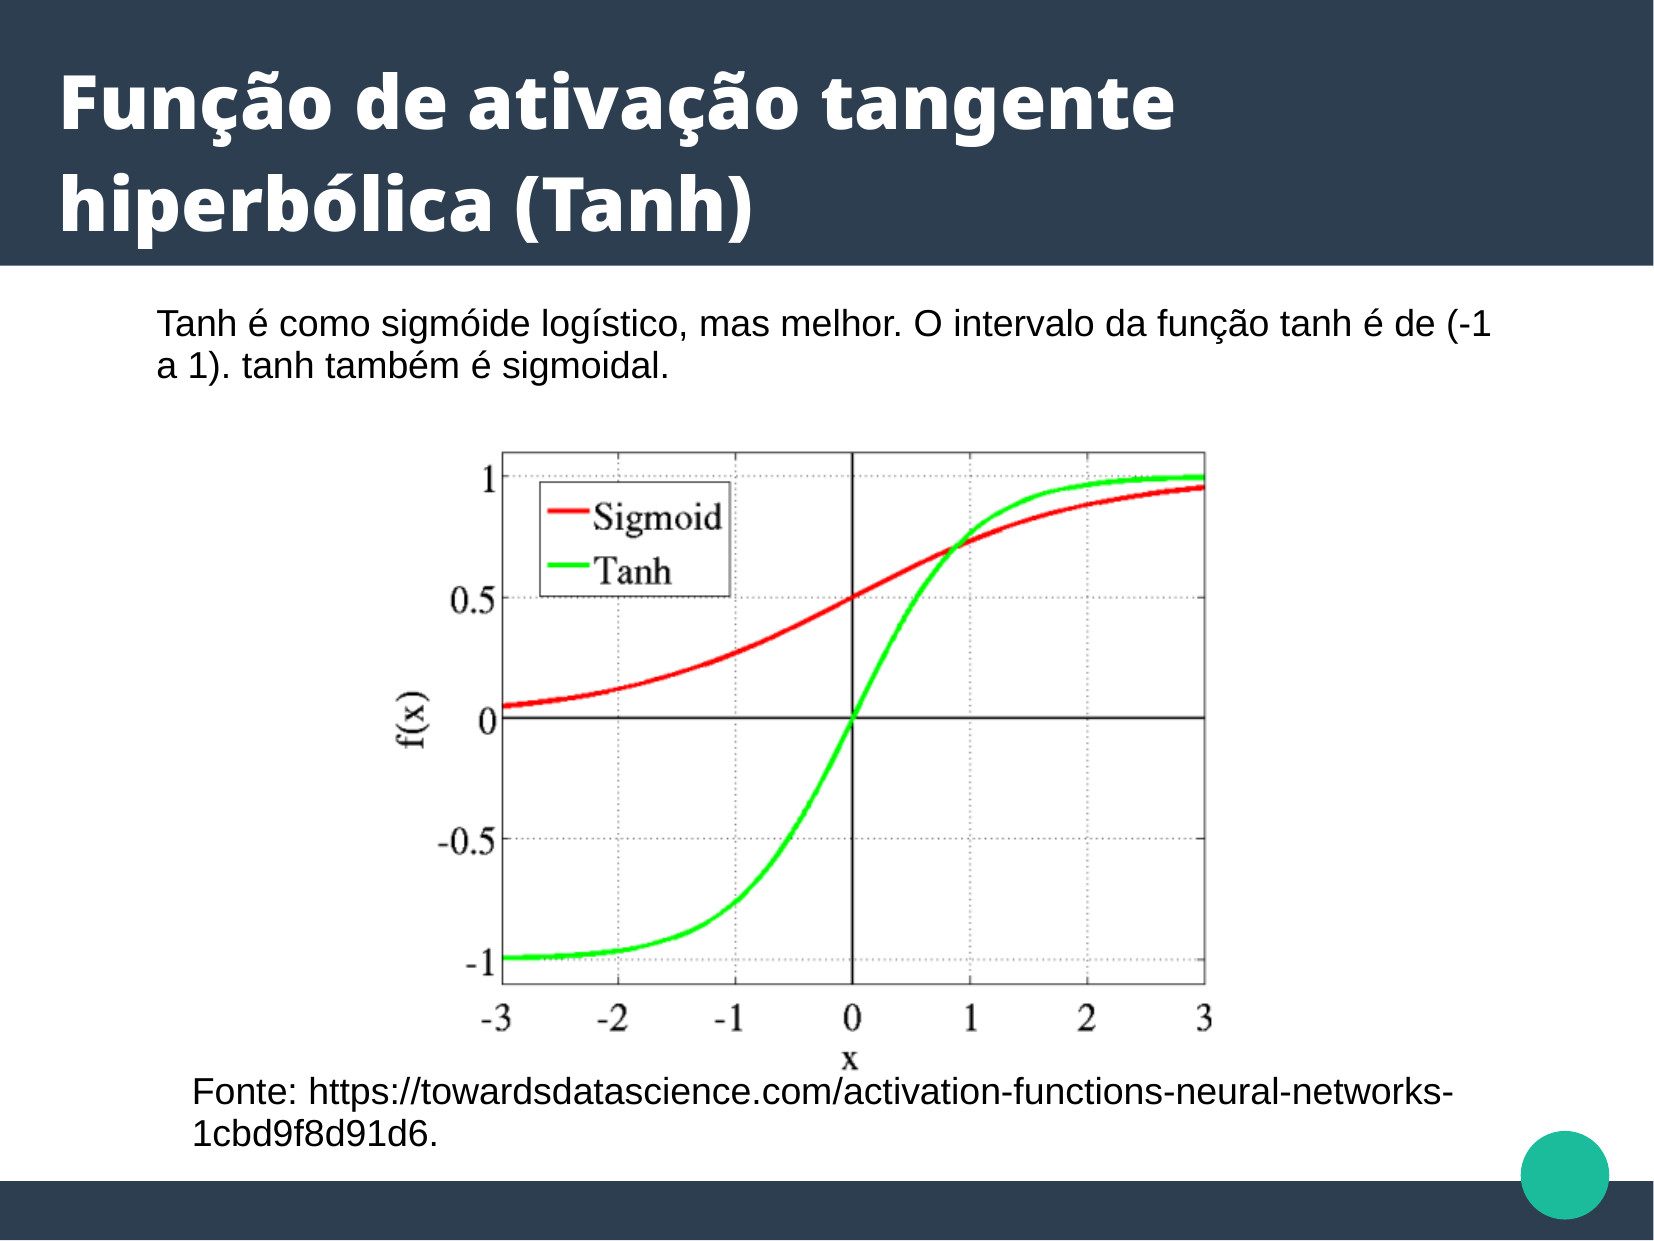

# Função de ativação tangente hiperbólica (Tanh)
Tanh é como sigmóide logístico, mas melhor. O intervalo da função tanh é de (-1 a 1). tanh também é sigmoidal.
Fonte: https://towardsdatascience.com/activation-functions-neural-networks-1cbd9f8d91d6.